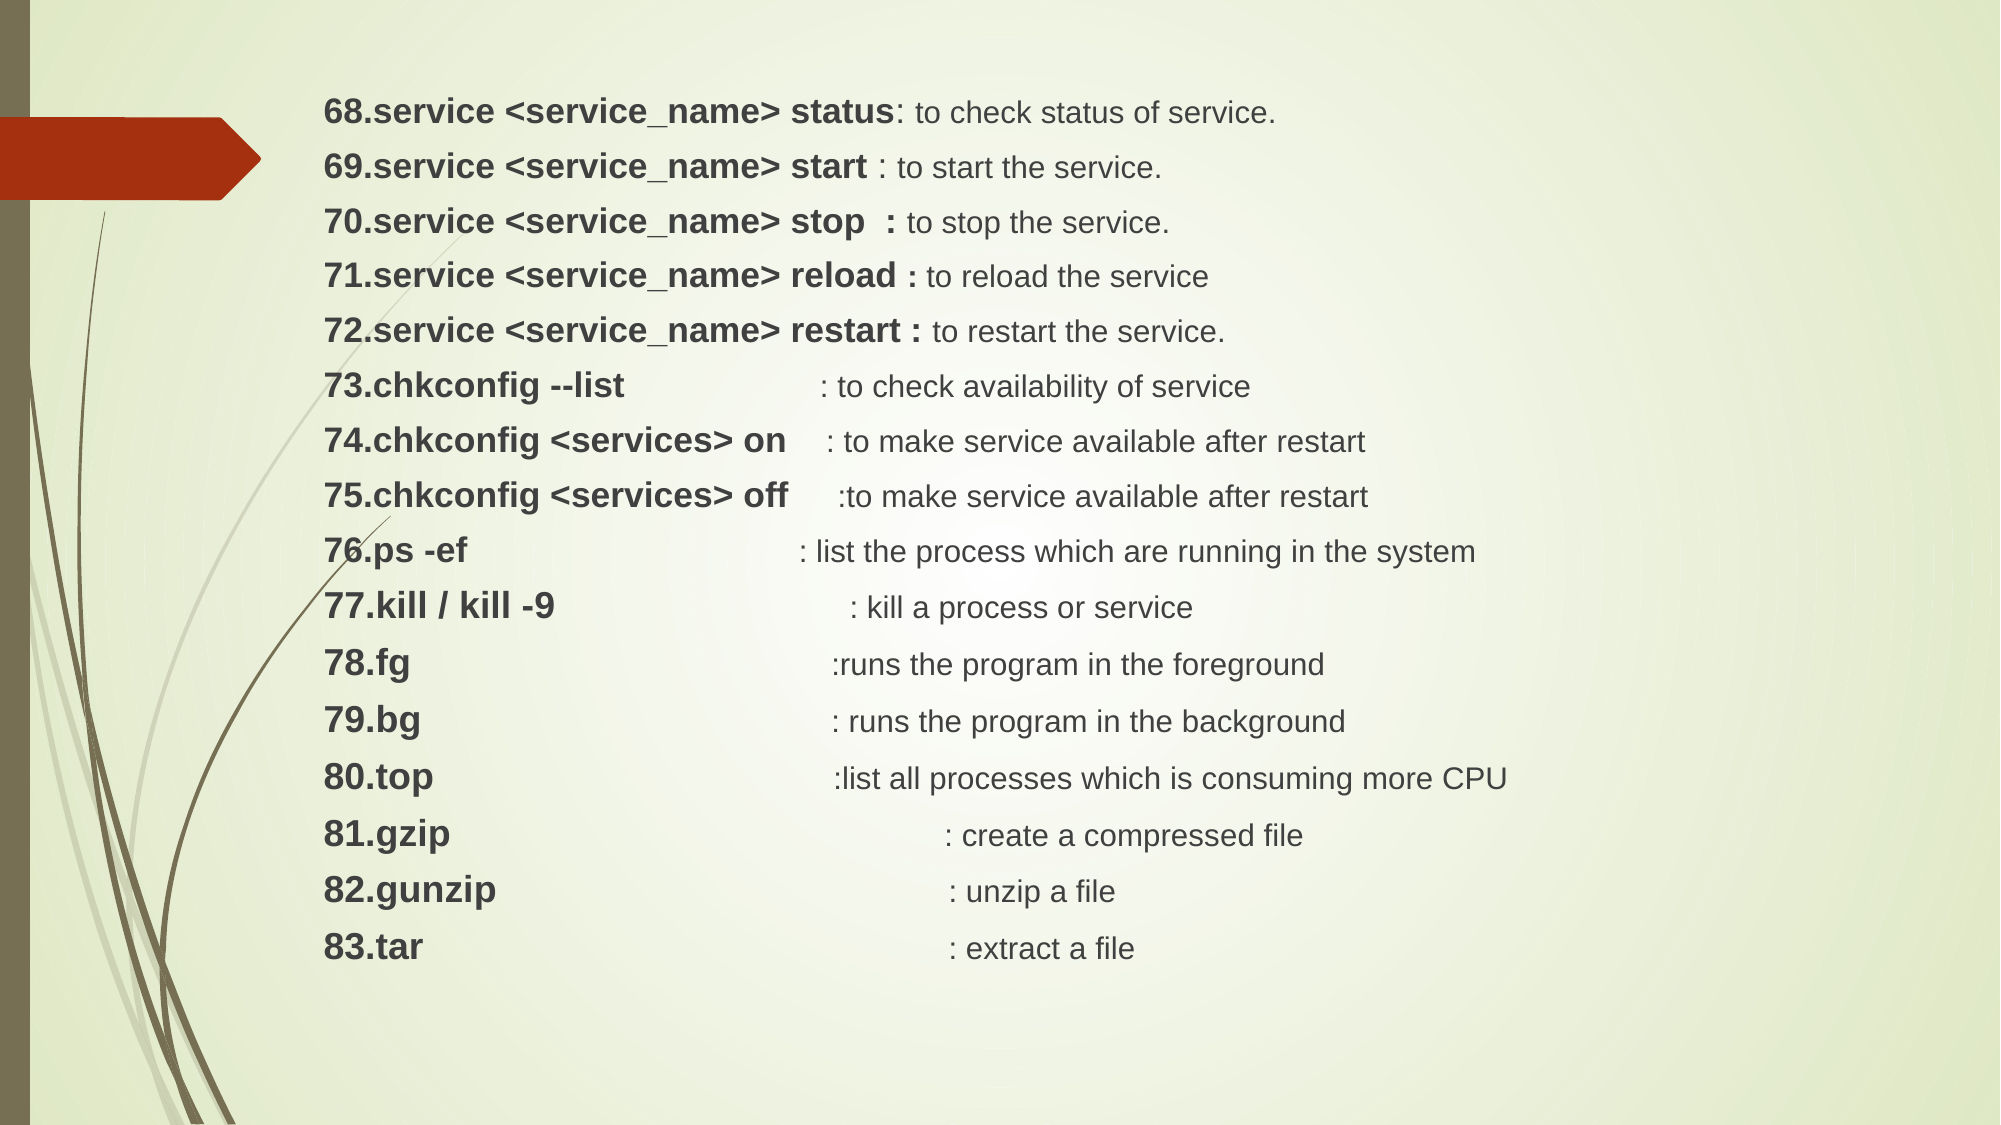

# 68.service <service_name> status: to check status of service.
69.service <service_name> start : to start the service.
70.service <service_name> stop : to stop the service.
71.service <service_name> reload : to reload the service
72.service <service_name> restart : to restart the service.
73.chkconfig --list : to check availability of service
74.chkconfig <services> on : to make service available after restart
75.chkconfig <services> off :to make service available after restart
76.ps -ef : list the process which are running in the system
77.kill / kill -9 : kill a process or service
78.fg :runs the program in the foreground
79.bg : runs the program in the background
80.top :list all processes which is consuming more CPU
81.gzip : create a compressed file
82.gunzip : unzip a file
83.tar : extract a file